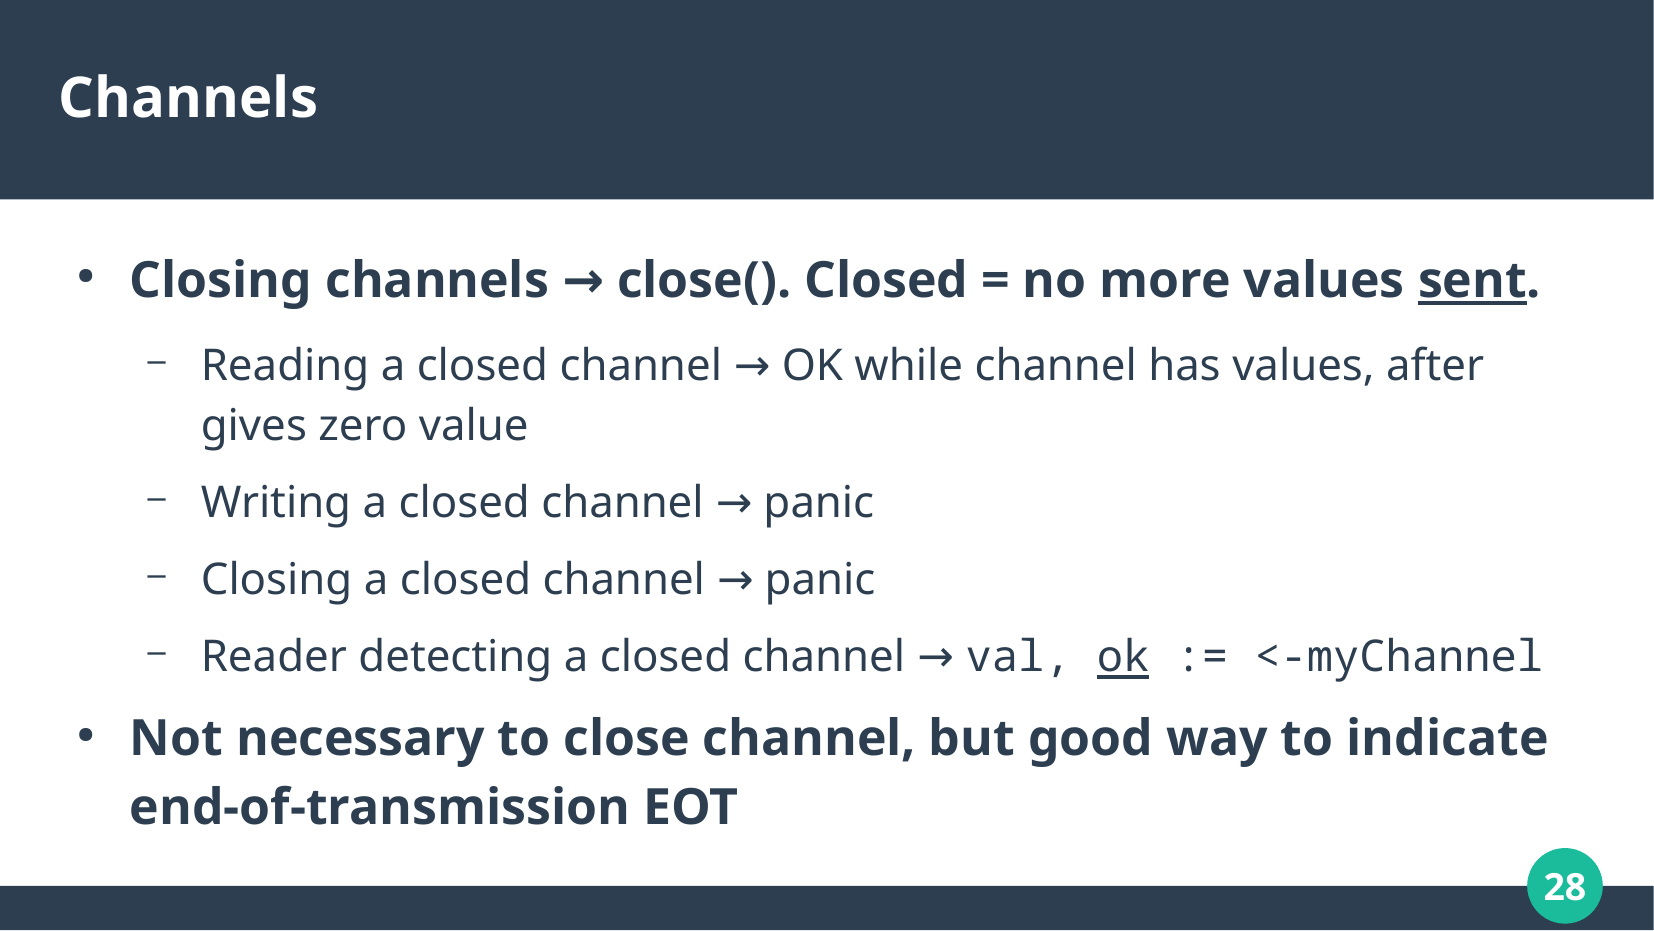

# Channels
Closing channels → close(). Closed = no more values sent.
Reading a closed channel → OK while channel has values, after gives zero value
Writing a closed channel → panic
Closing a closed channel → panic
Reader detecting a closed channel → val, ok := <-myChannel
Not necessary to close channel, but good way to indicate end-of-transmission EOT